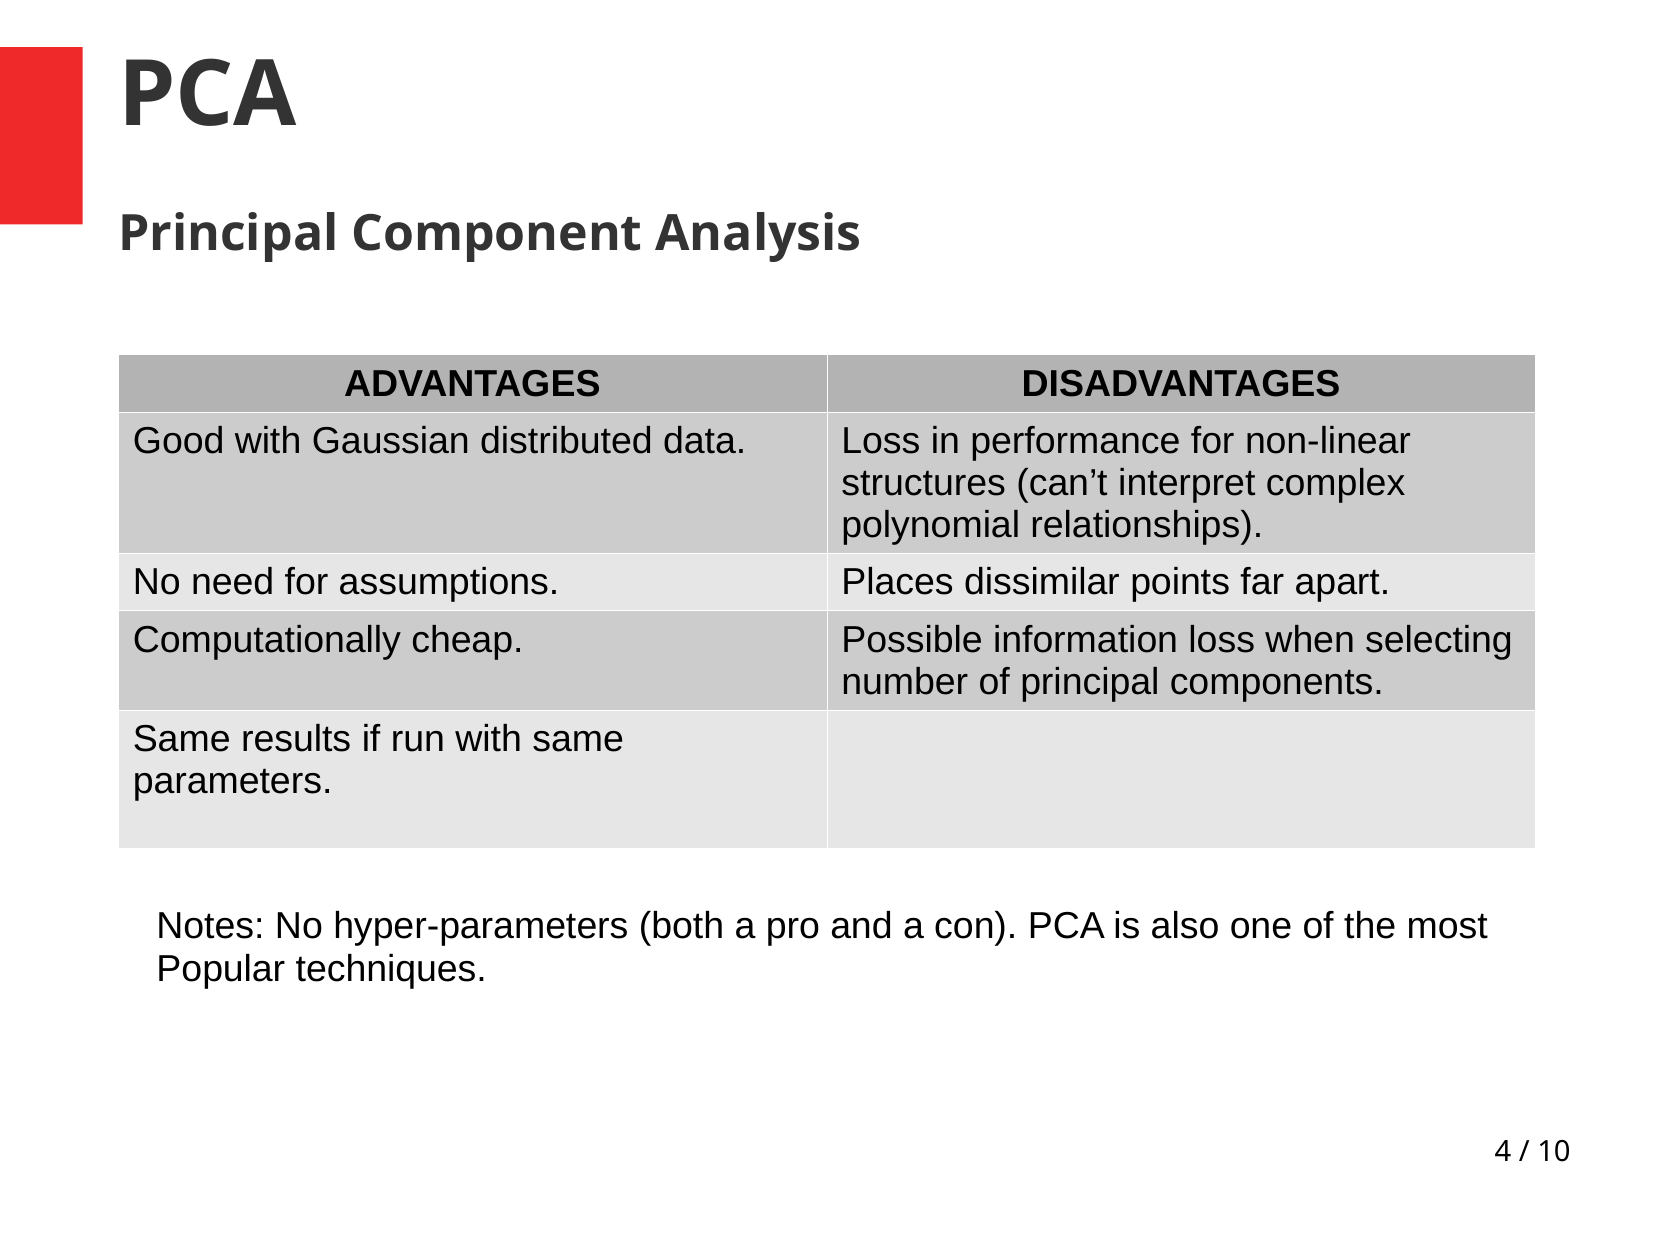

# PCA Principal Component Analysis
| ADVANTAGES | DISADVANTAGES |
| --- | --- |
| Good with Gaussian distributed data. | Loss in performance for non-linear structures (can’t interpret complex polynomial relationships). |
| No need for assumptions. | Places dissimilar points far apart. |
| Computationally cheap. | Possible information loss when selecting number of principal components. |
| Same results if run with same parameters. | |
Notes: No hyper-parameters (both a pro and a con). PCA is also one of the most
Popular techniques.
4